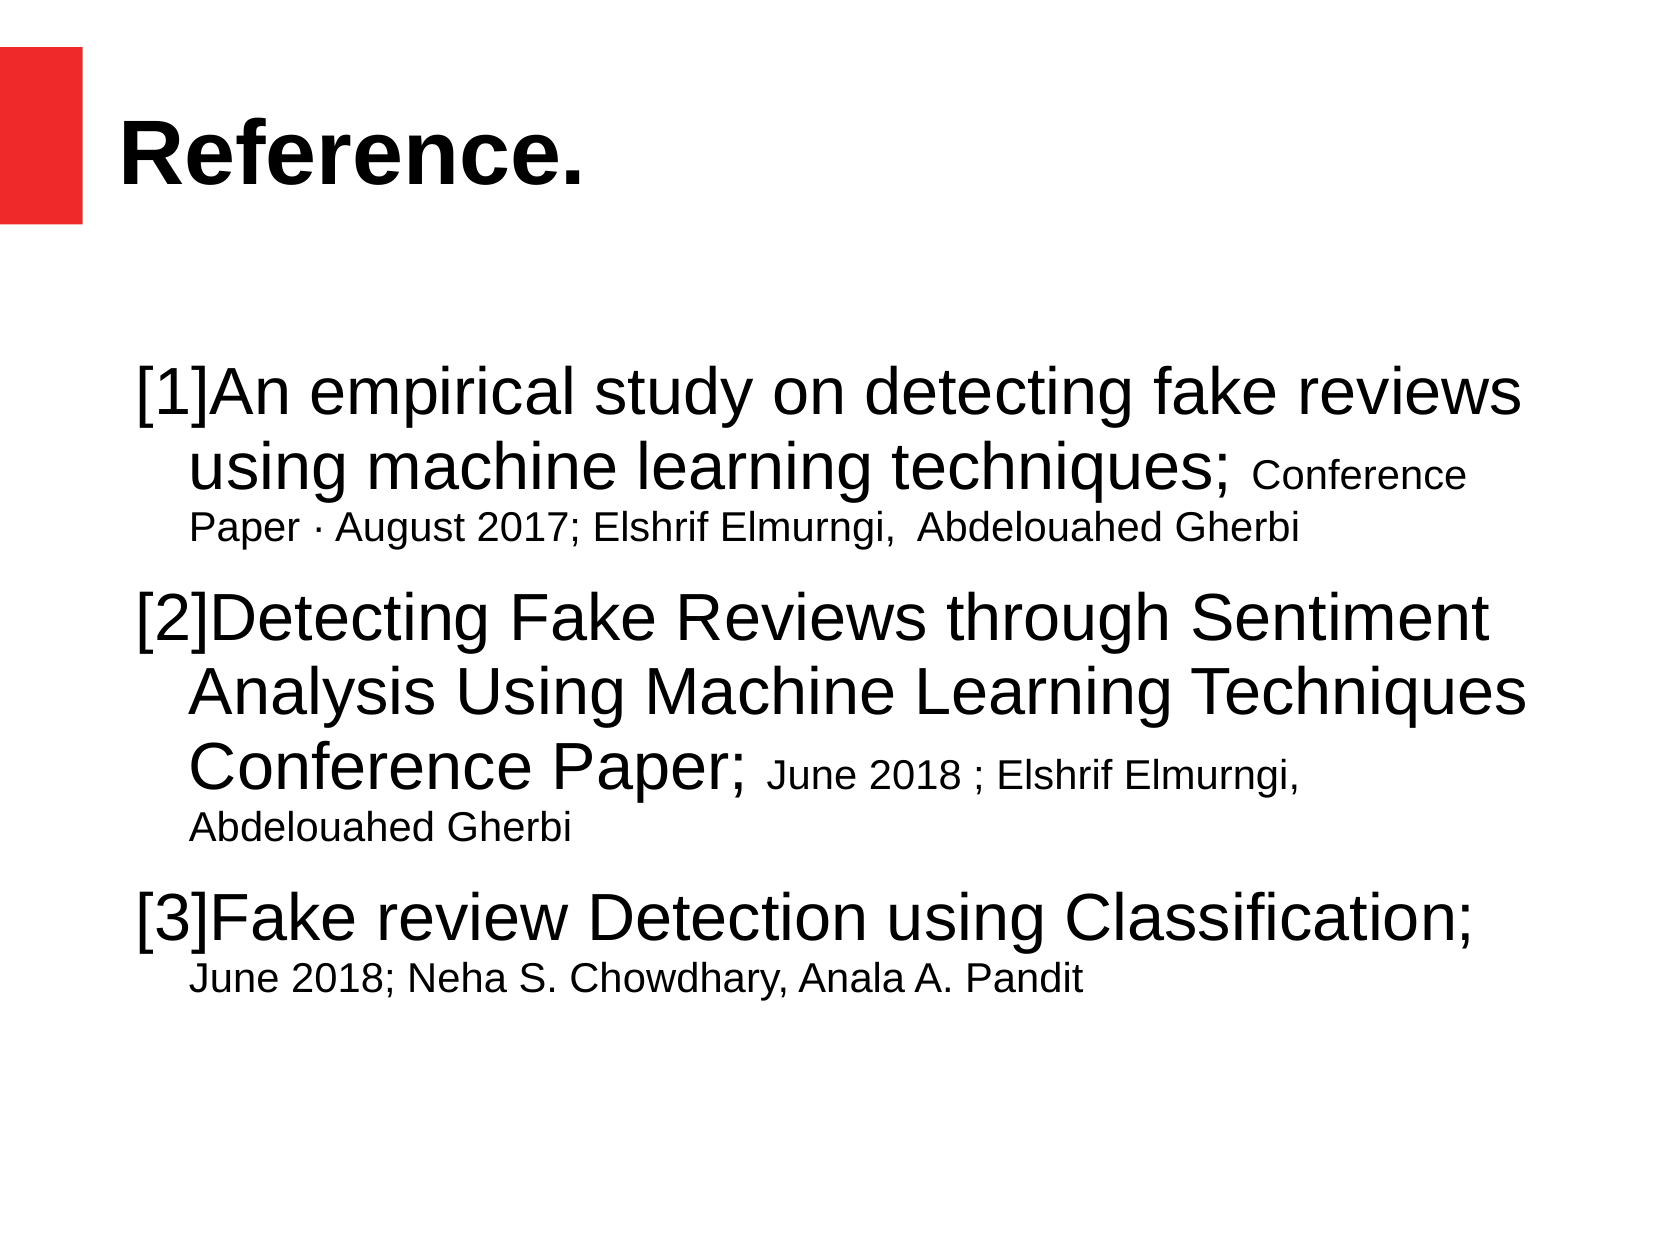

# Reference.
An empirical study on detecting fake reviews using machine learning techniques; Conference Paper · August 2017; Elshrif Elmurngi, Abdelouahed Gherbi
Detecting Fake Reviews through Sentiment Analysis Using Machine Learning Techniques Conference Paper; June 2018 ; Elshrif Elmurngi, Abdelouahed Gherbi
Fake review Detection using Classification; June 2018; Neha S. Chowdhary, Anala A. Pandit